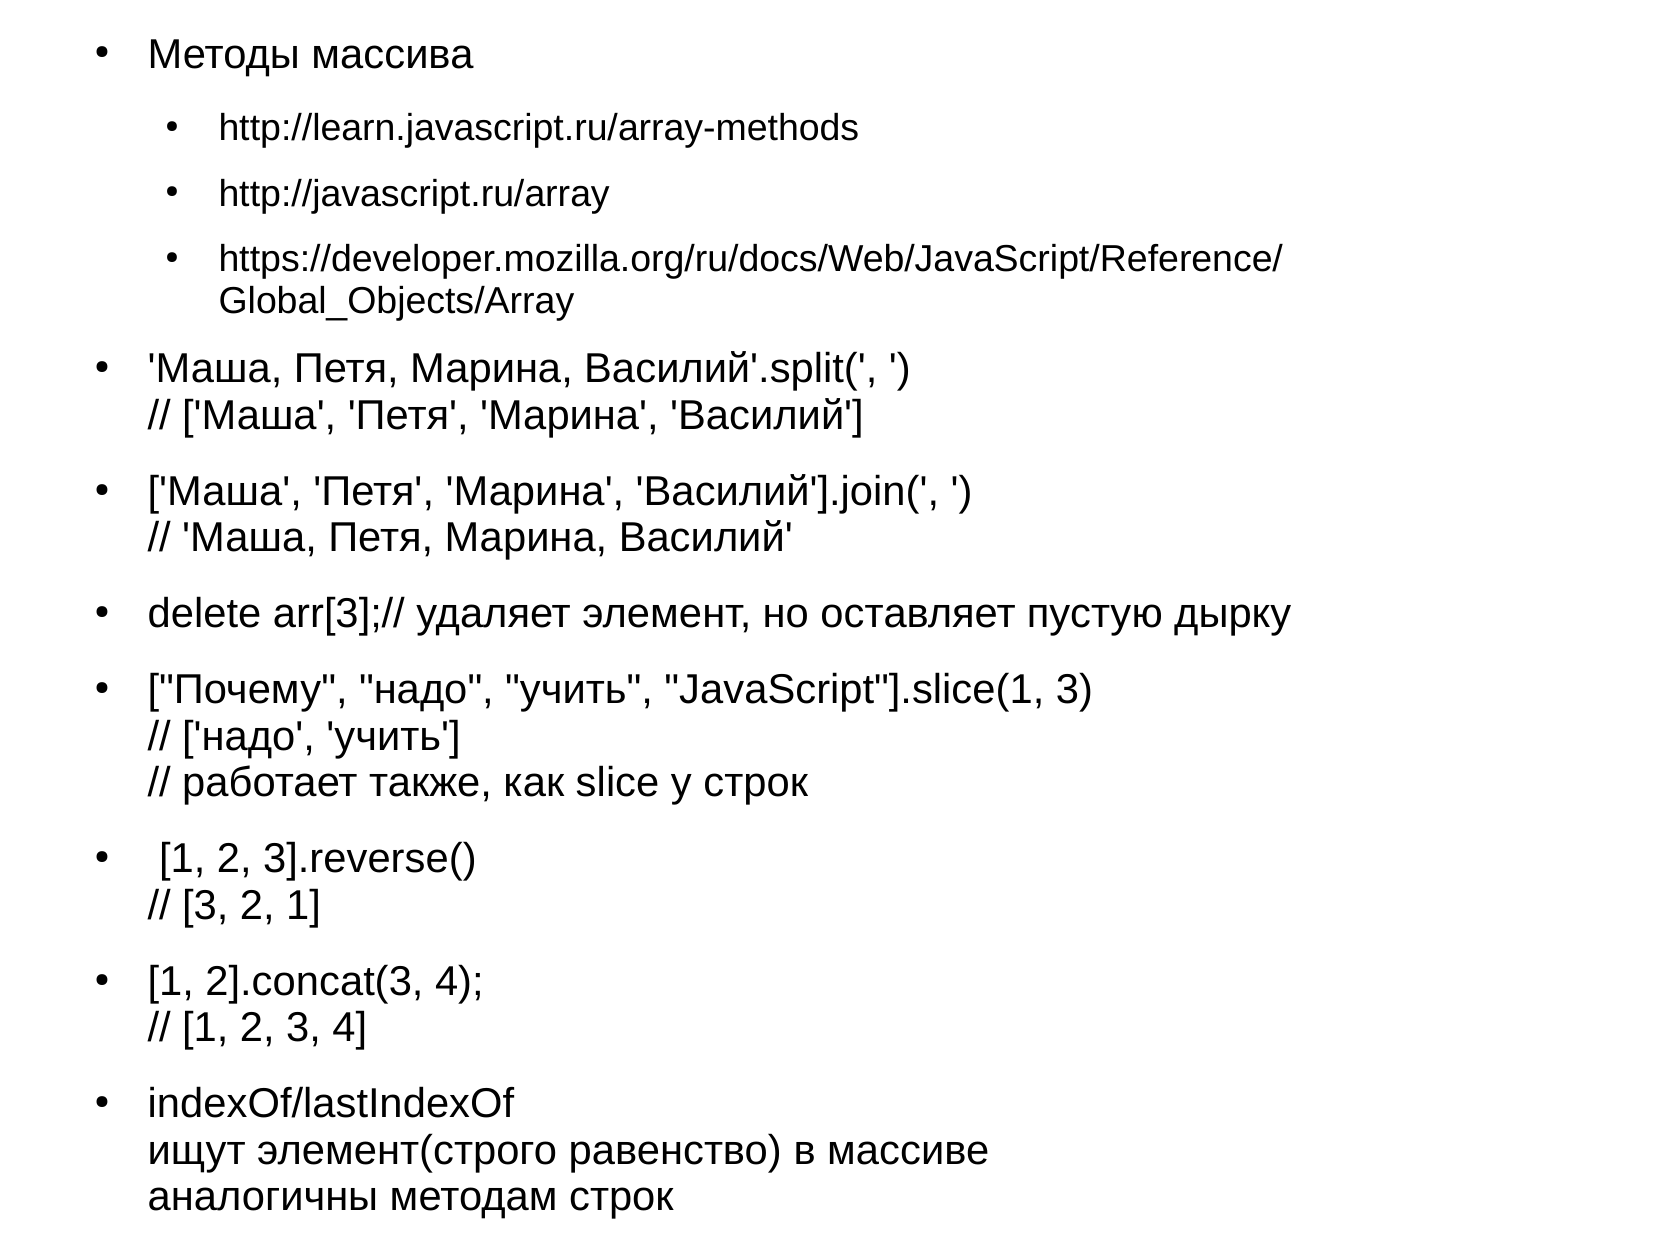

# Методы массива
http://learn.javascript.ru/array-methods
http://javascript.ru/array
https://developer.mozilla.org/ru/docs/Web/JavaScript/Reference/Global_Objects/Array
'Маша, Петя, Марина, Василий'.split(', ')
// ['Маша', 'Петя', 'Марина', 'Василий']
['Маша', 'Петя', 'Марина', 'Василий'].join(', ')
// 'Маша, Петя, Марина, Василий'
delete arr[3];// удаляет элемент, но оставляет пустую дырку
["Почему", "надо", "учить", "JavaScript"].slice(1, 3)
// ['надо', 'учить']
// работает также, как slice у строк
 [1, 2, 3].reverse()
// [3, 2, 1]
[1, 2].concat(3, 4);
// [1, 2, 3, 4]
indexOf/lastIndexOf
ищут элемент(строго равенство) в массиве
аналогичны методам строк